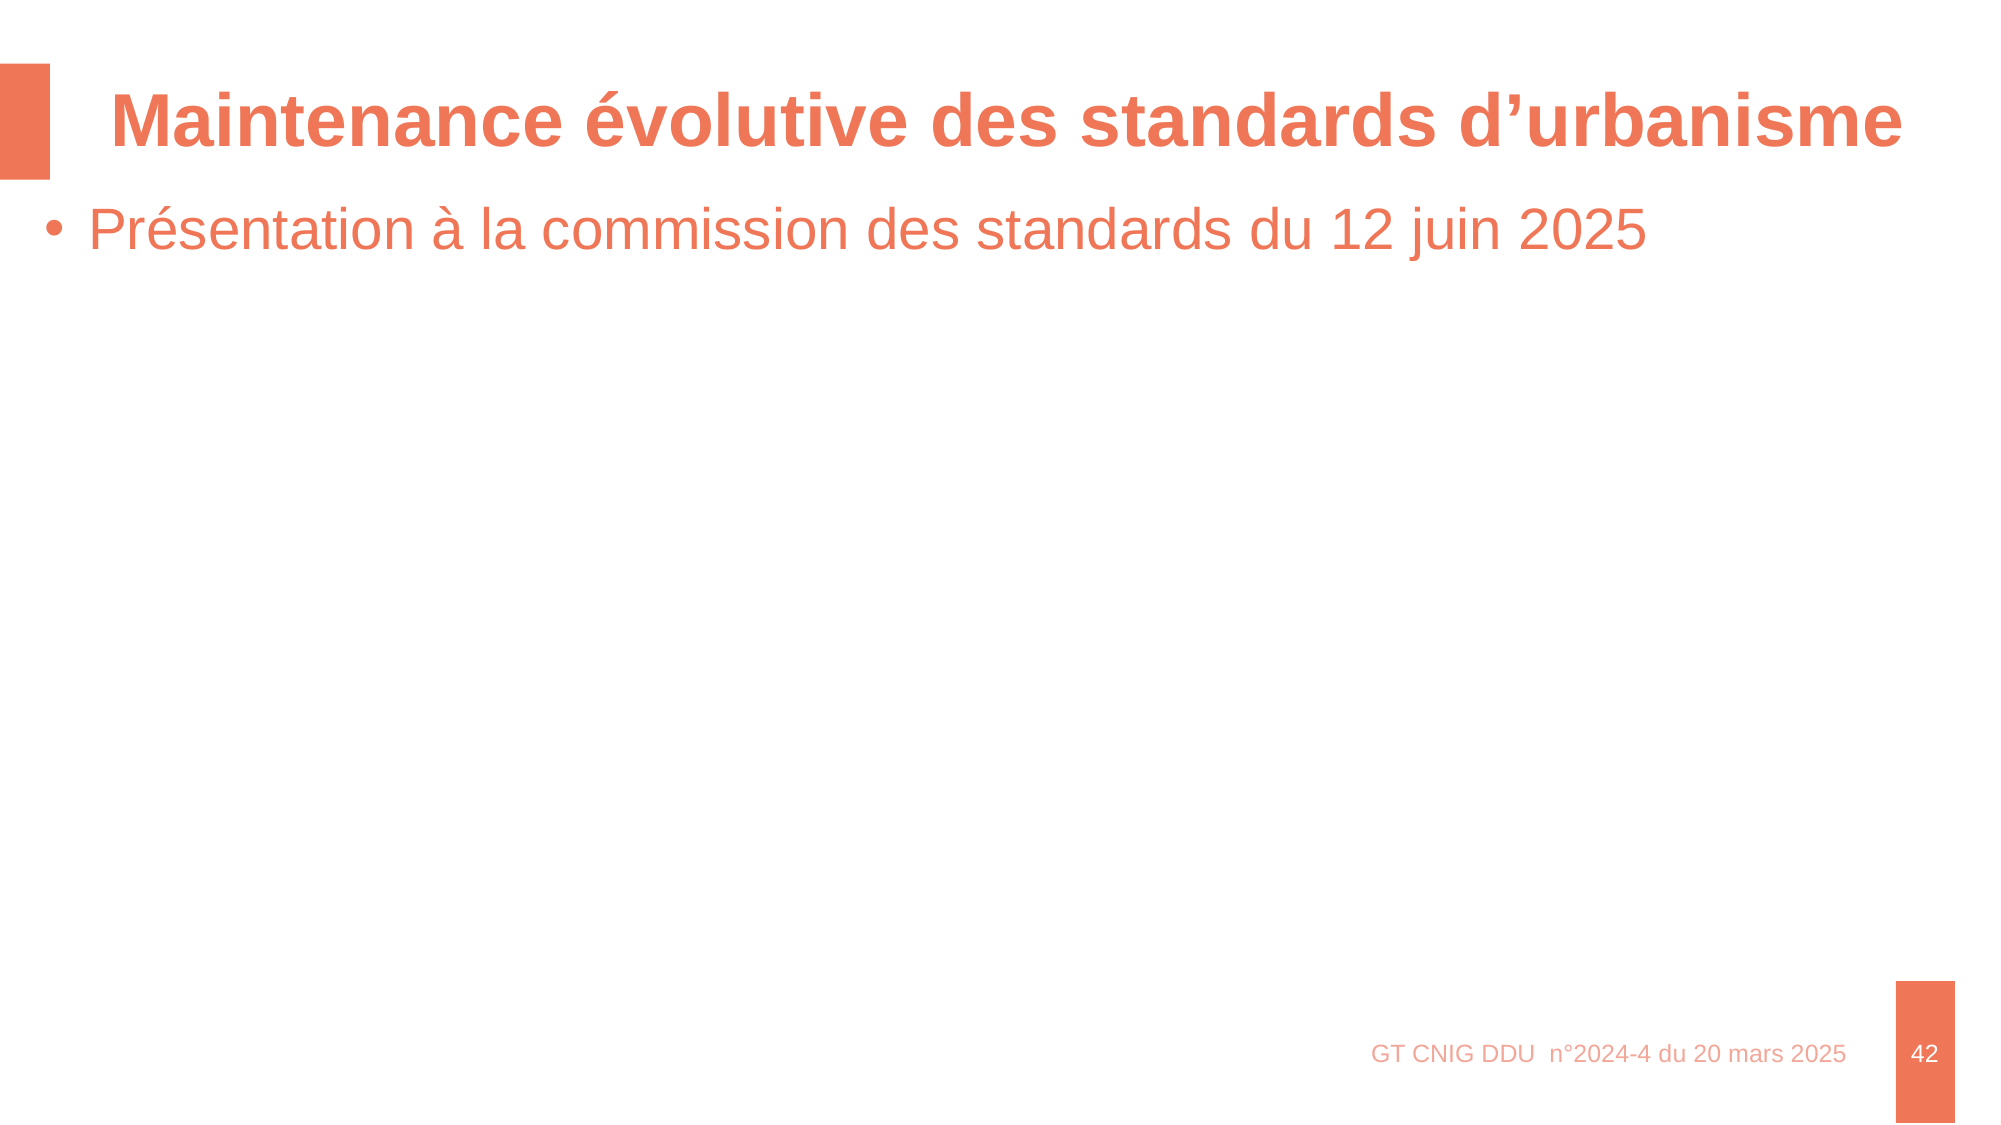

# Maintenance évolutive des standards d’urbanisme
Présentation à la commission des standards du 12 juin 2025
42
GT CNIG DDU n°2024-4 du 20 mars 2025